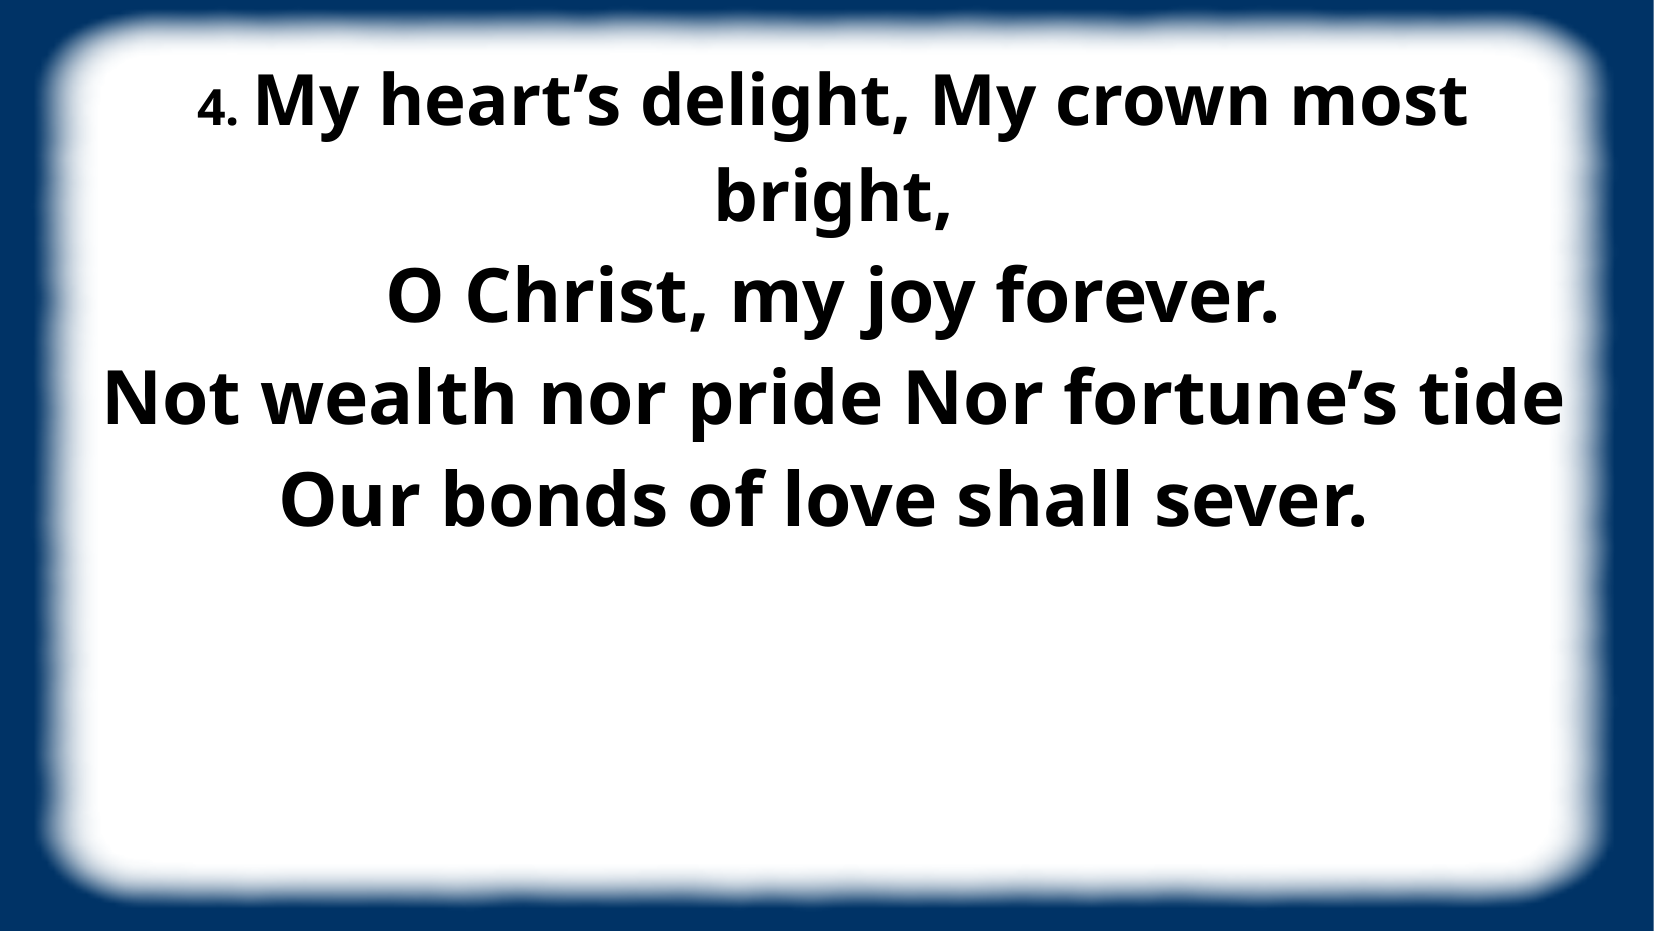

4. My heart’s delight, My crown most bright,
O Christ, my joy forever.
Not wealth nor pride Nor fortune’s tide
Our bonds of love shall sever.